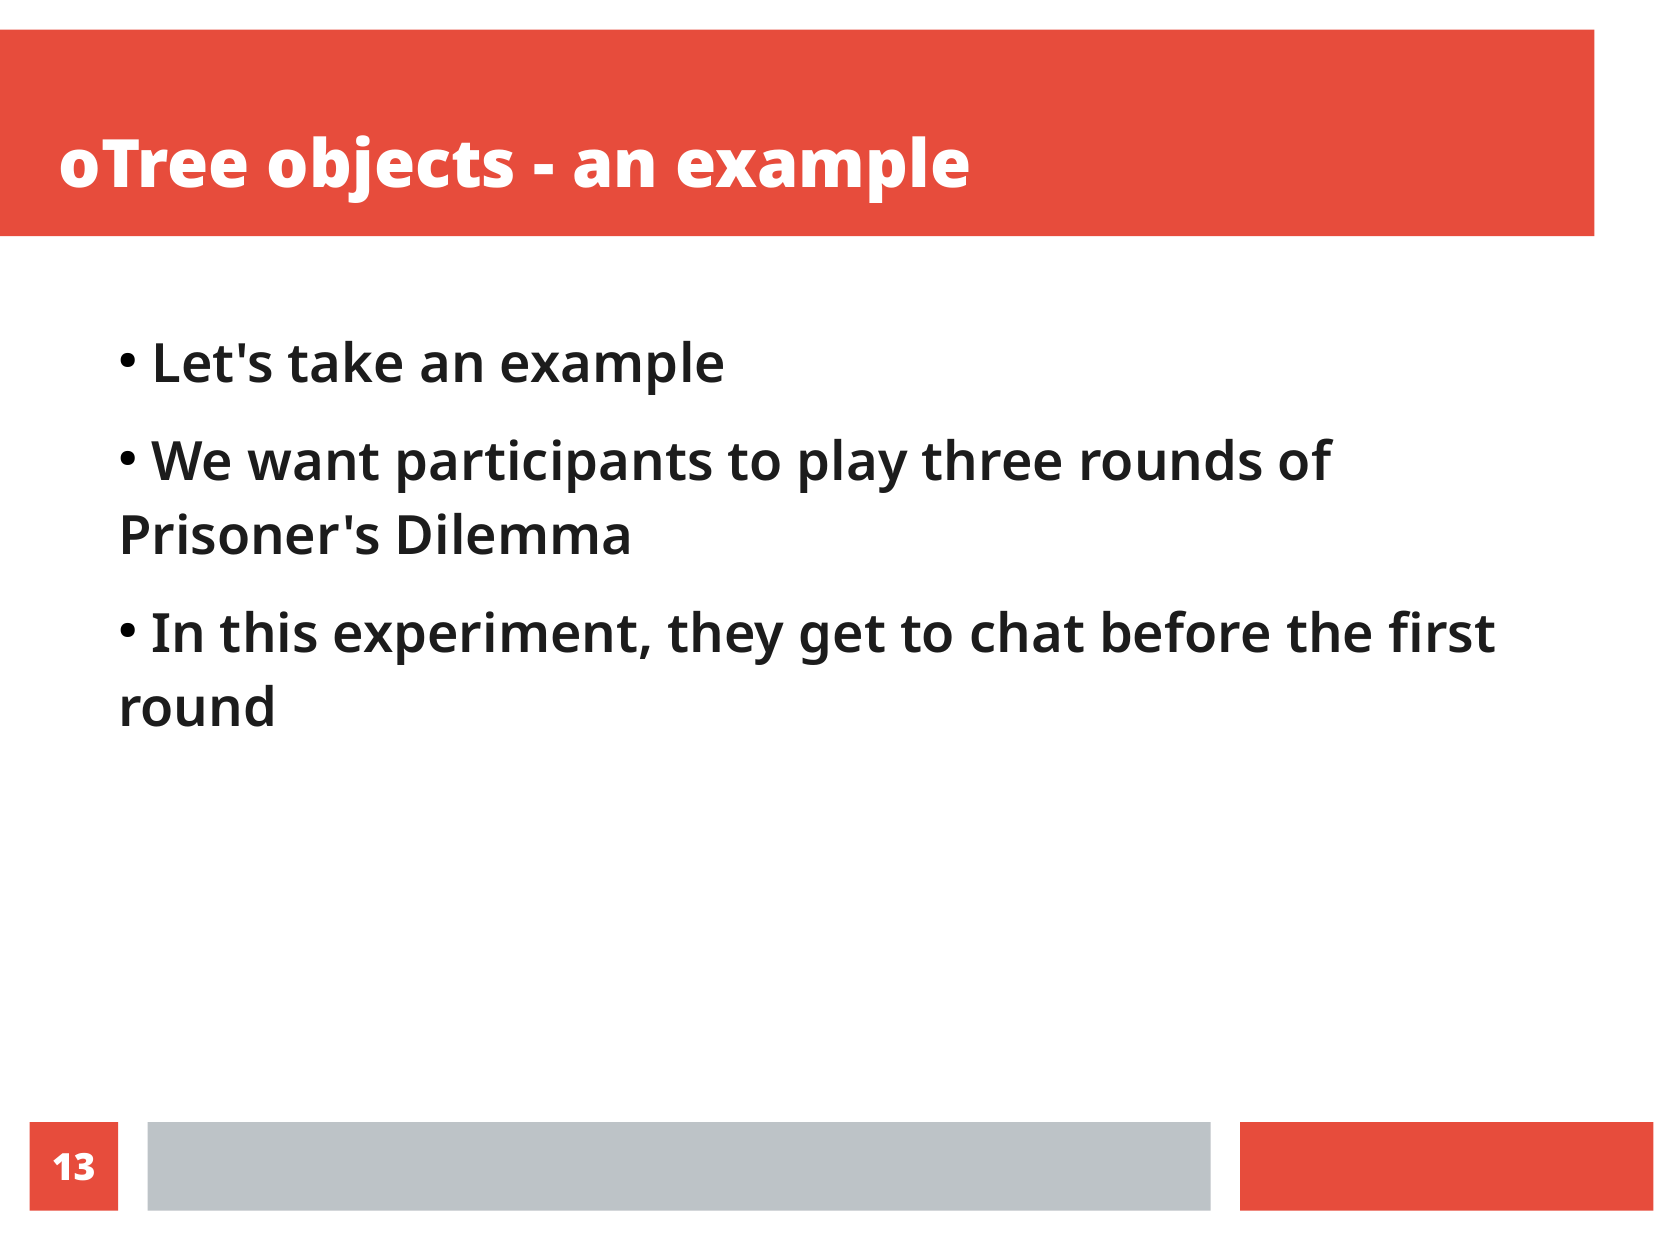

# oTree objects - an example
 Let's take an example
 We want participants to play three rounds of Prisoner's Dilemma
 In this experiment, they get to chat before the first round
13